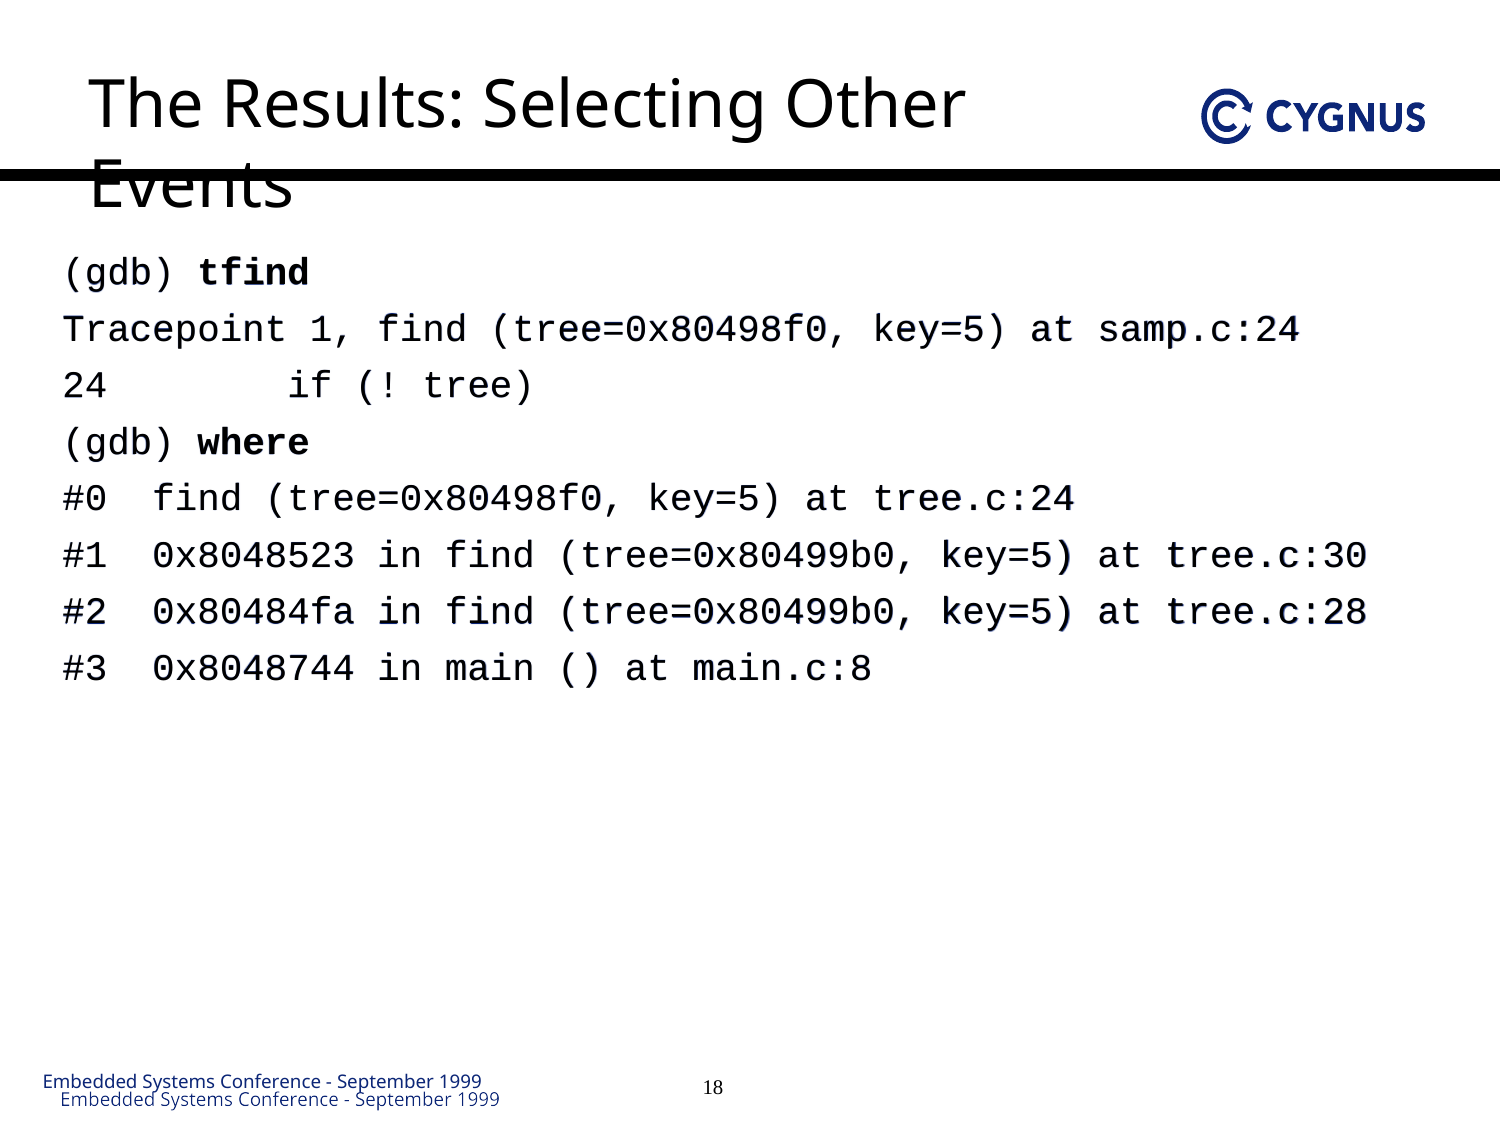

# The Results: Selecting Other Events
(gdb) tfind
Tracepoint 1, find (tree=0x80498f0, key=5) at samp.c:24
24 if (! tree)
(gdb) where
#0 find (tree=0x80498f0, key=5) at tree.c:24
#1 0x8048523 in find (tree=0x80499b0, key=5) at tree.c:30
#2 0x80484fa in find (tree=0x80499b0, key=5) at tree.c:28
#3 0x8048744 in main () at main.c:8
18